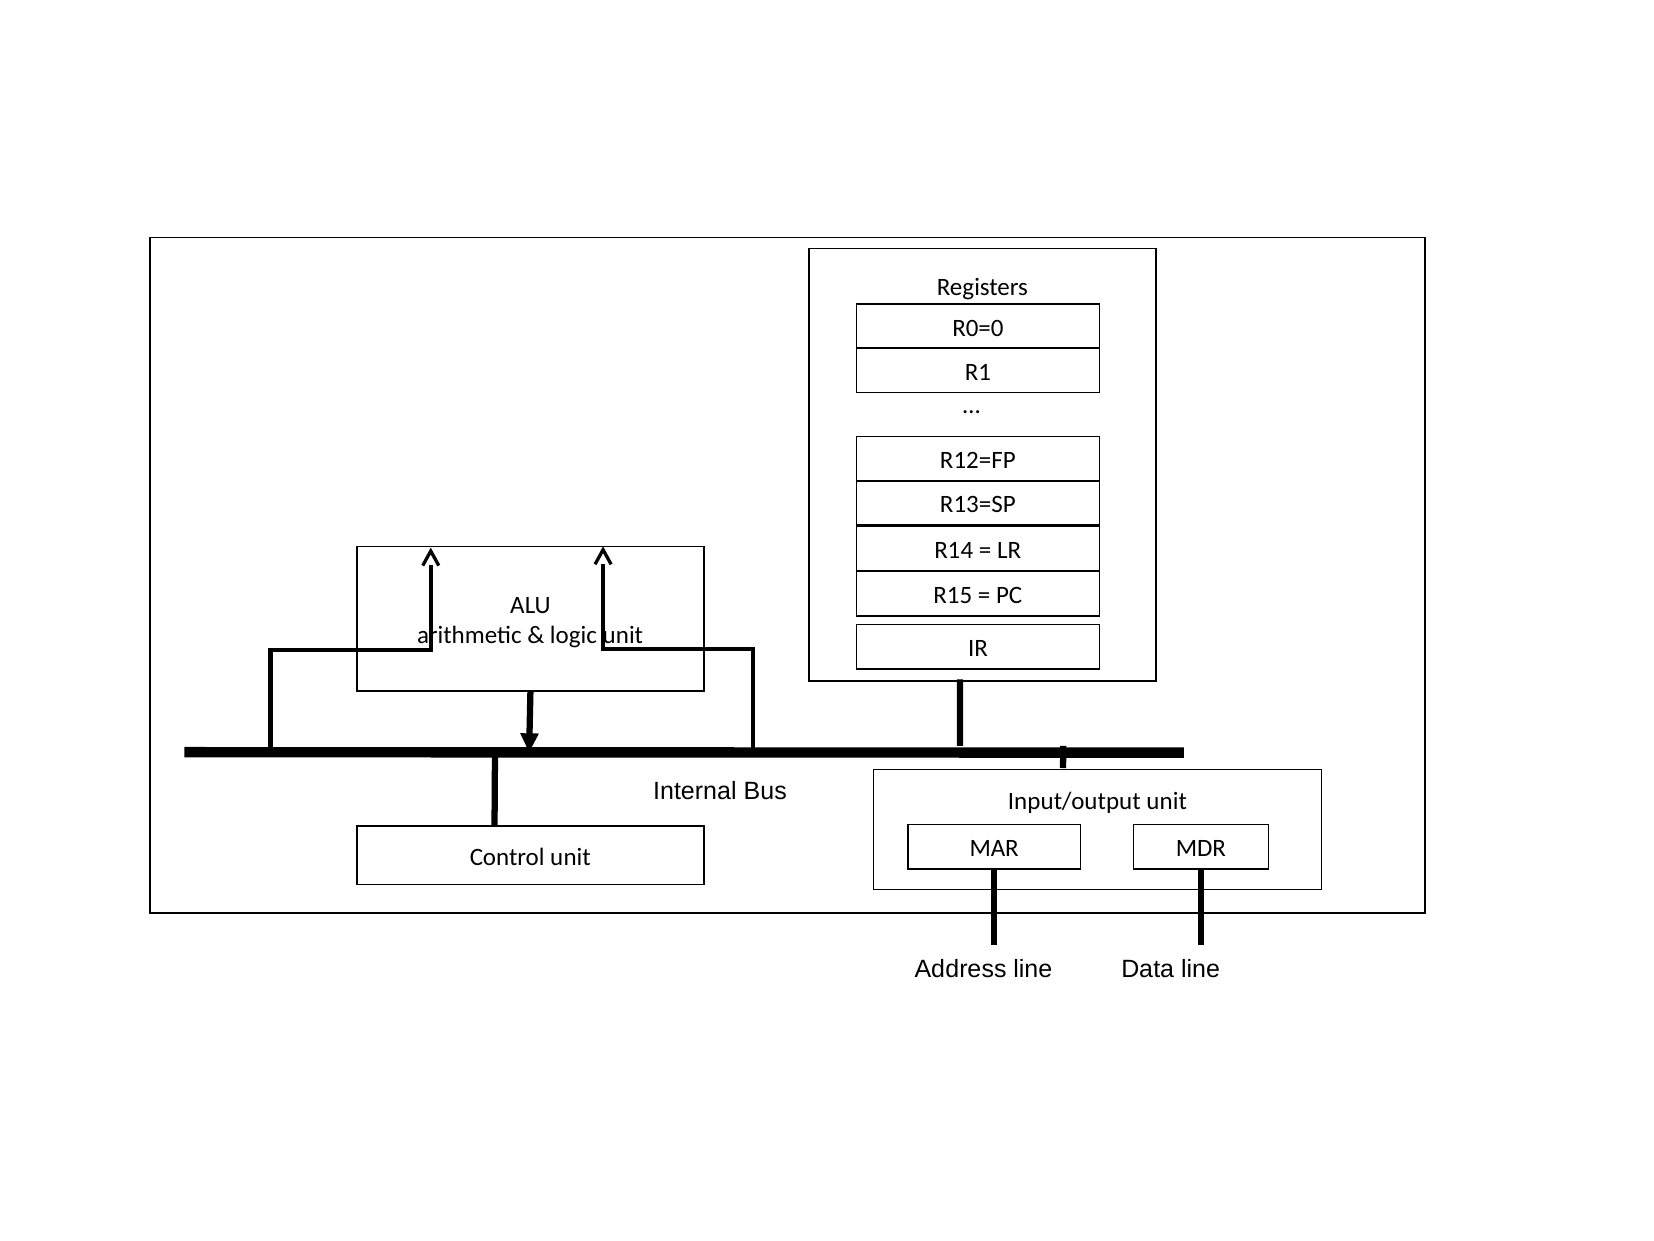

Registers
R0=0
R1
…
R12=FP
R13=SP
R14 = LR
ALU
arithmetic & logic unit
R15 = PC
IR
Internal Bus
Input/output unit
MAR
MDR
Control unit
Address line
Data line